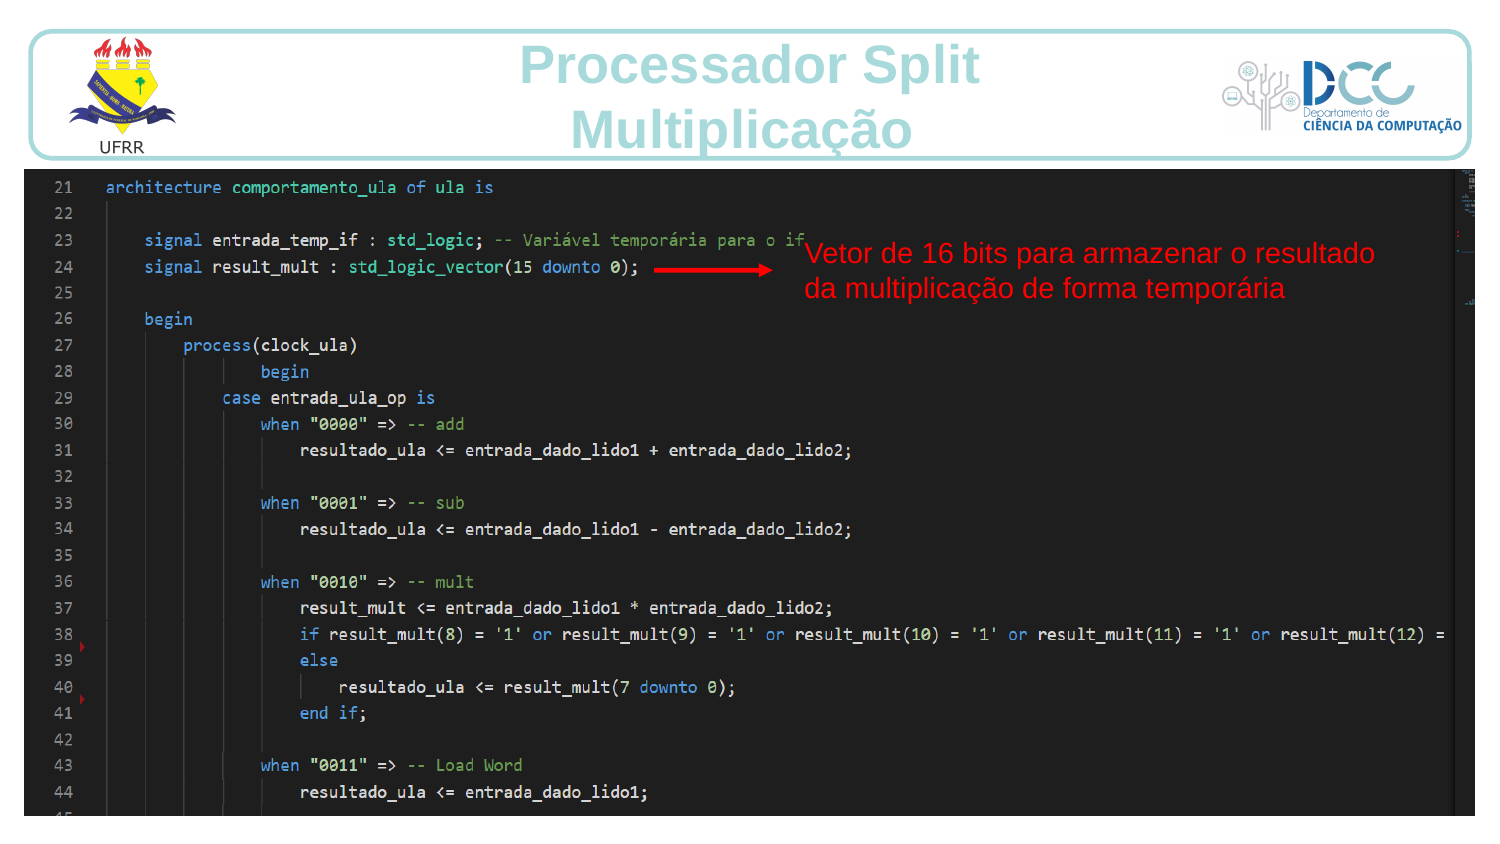

Processador Split
Multiplicação
Vetor de 16 bits para armazenar o resultado da multiplicação de forma temporária